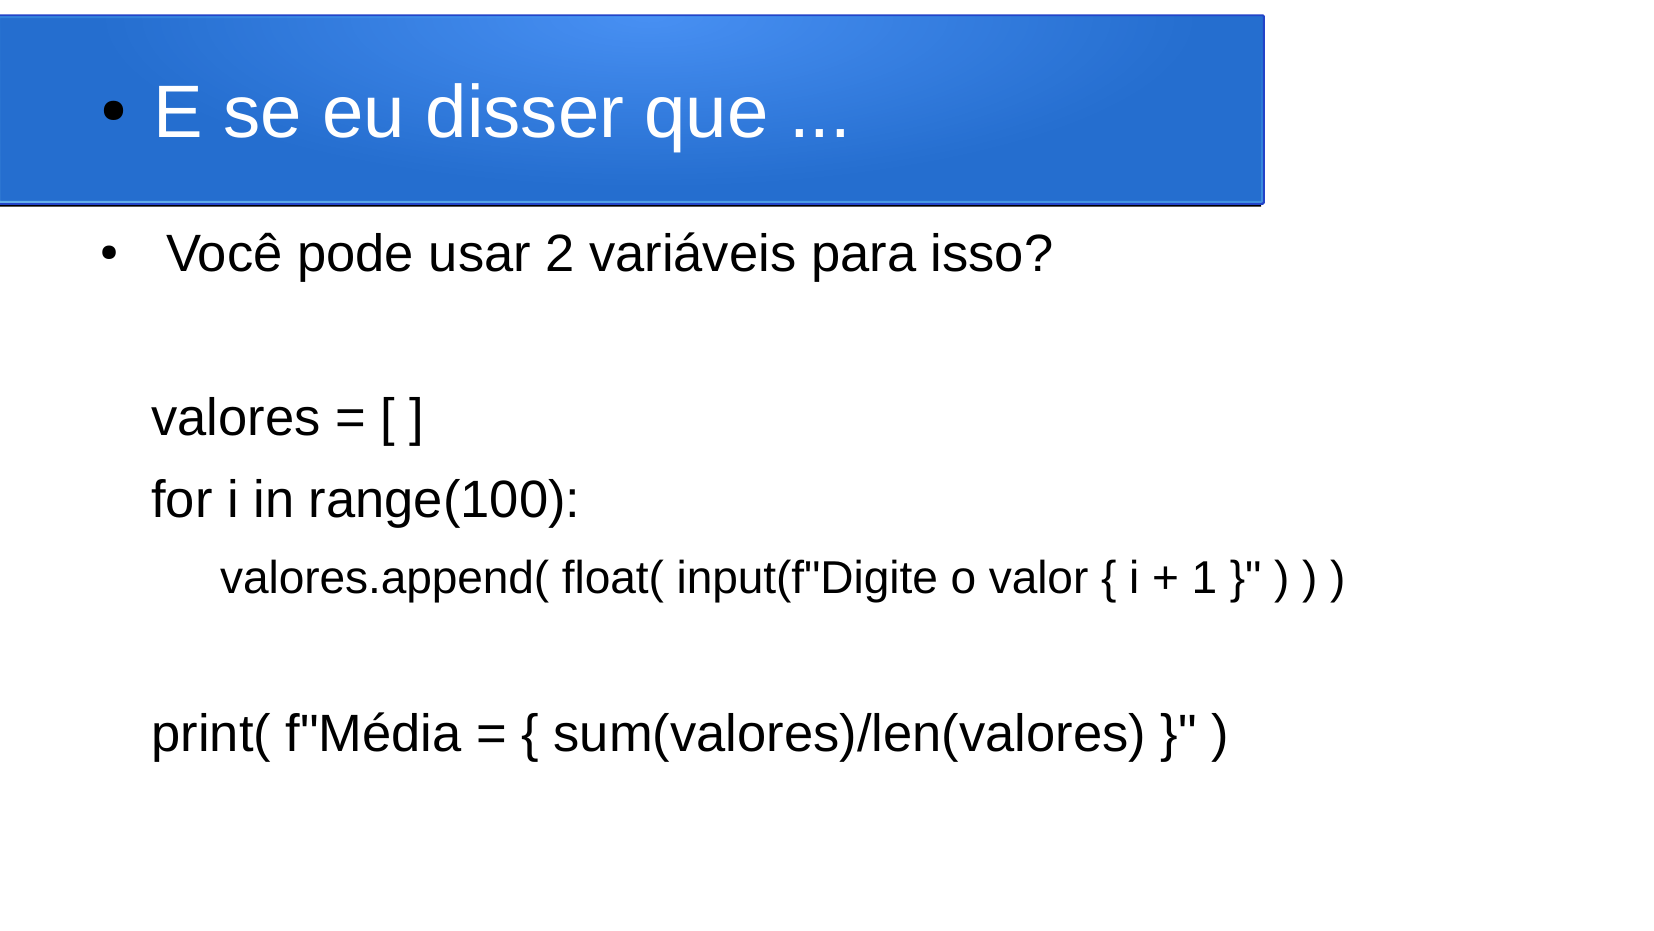

# E se eu disser que ...
 Você pode usar 2 variáveis para isso?
valores = [ ]
for i in range(100):
valores.append( float( input(f"Digite o valor { i + 1 }" ) ) )
print( f"Média = { sum(valores)/len(valores) }" )